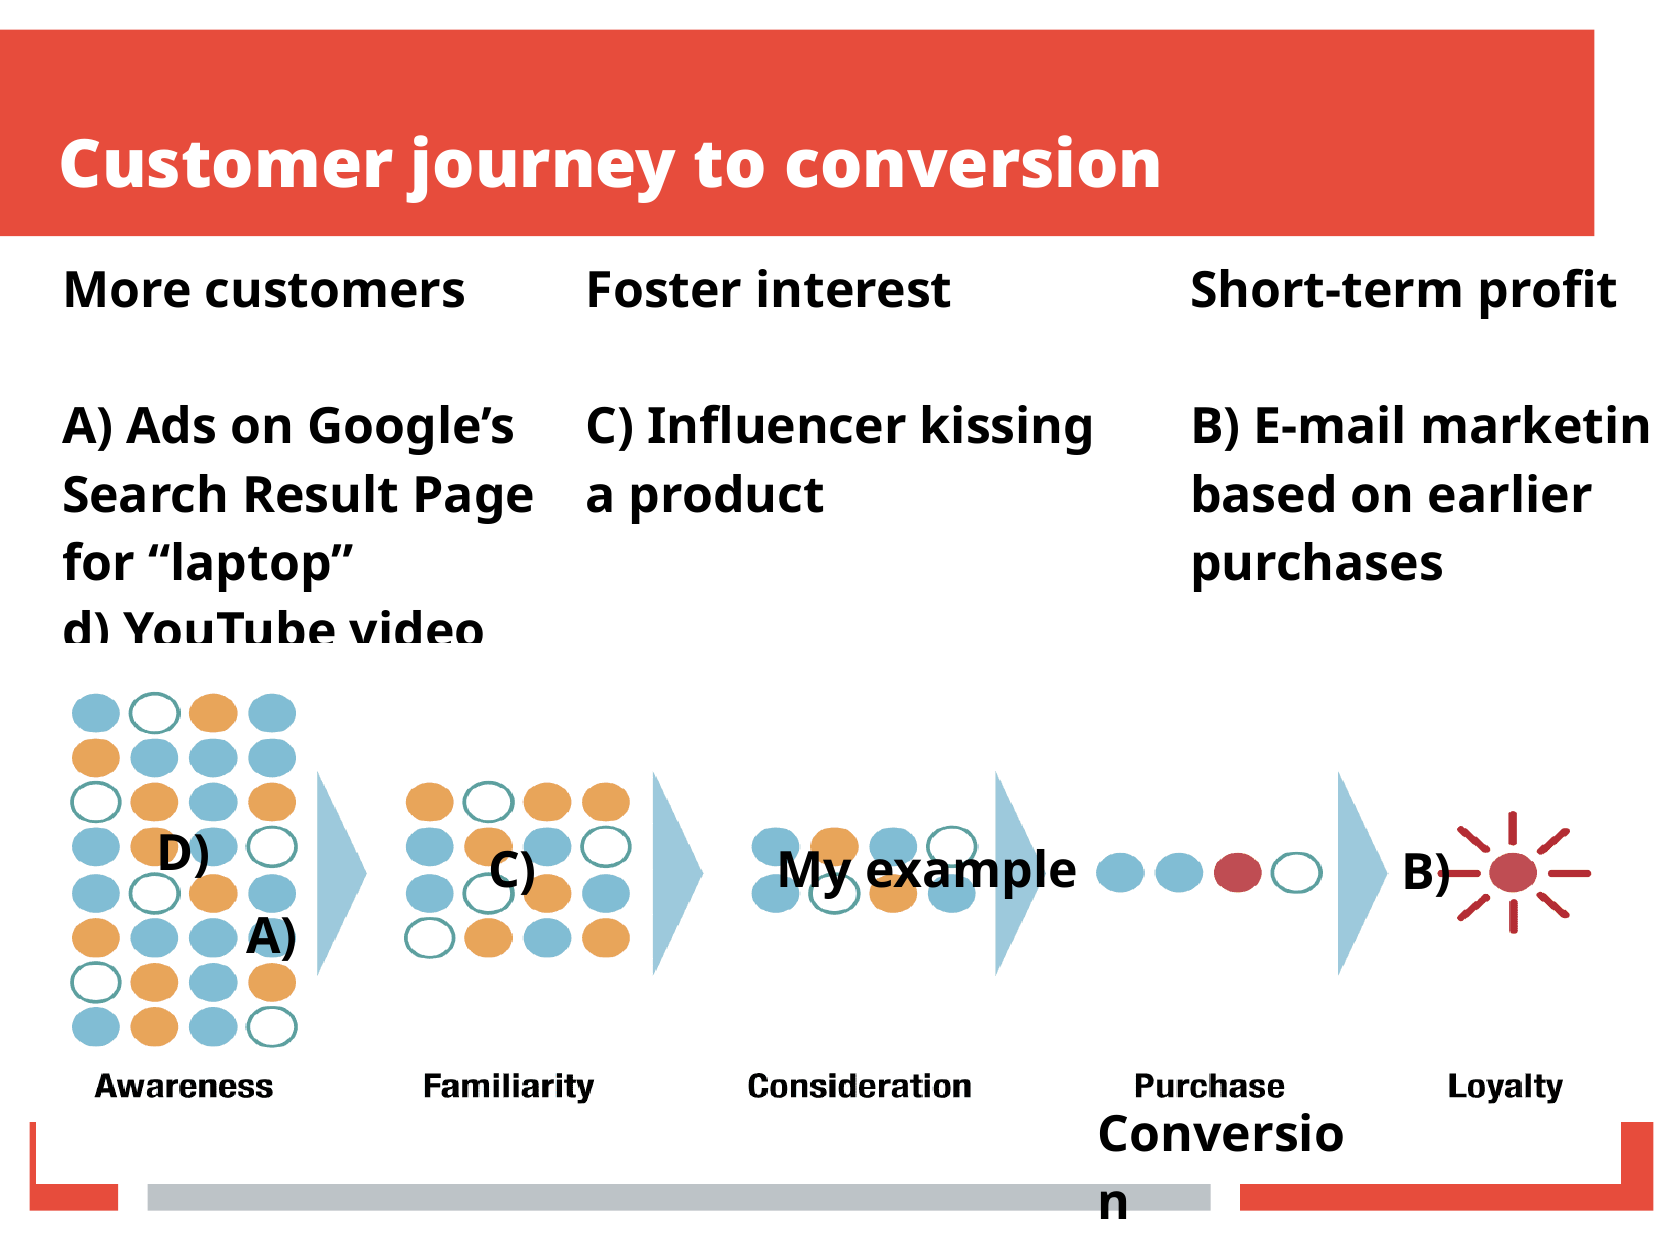

# Customer journey to conversion
More customers
A) Ads on Google’s Search Result Page for “laptop”
d) YouTube video based on user’s interests profile
Foster interest
C) Influencer kissing a product
Short-term profit
B) E-mail marketing based on earlier purchases
D)
C)
My example
B)
A)
Conversion
10
c) Influencer kissing a product